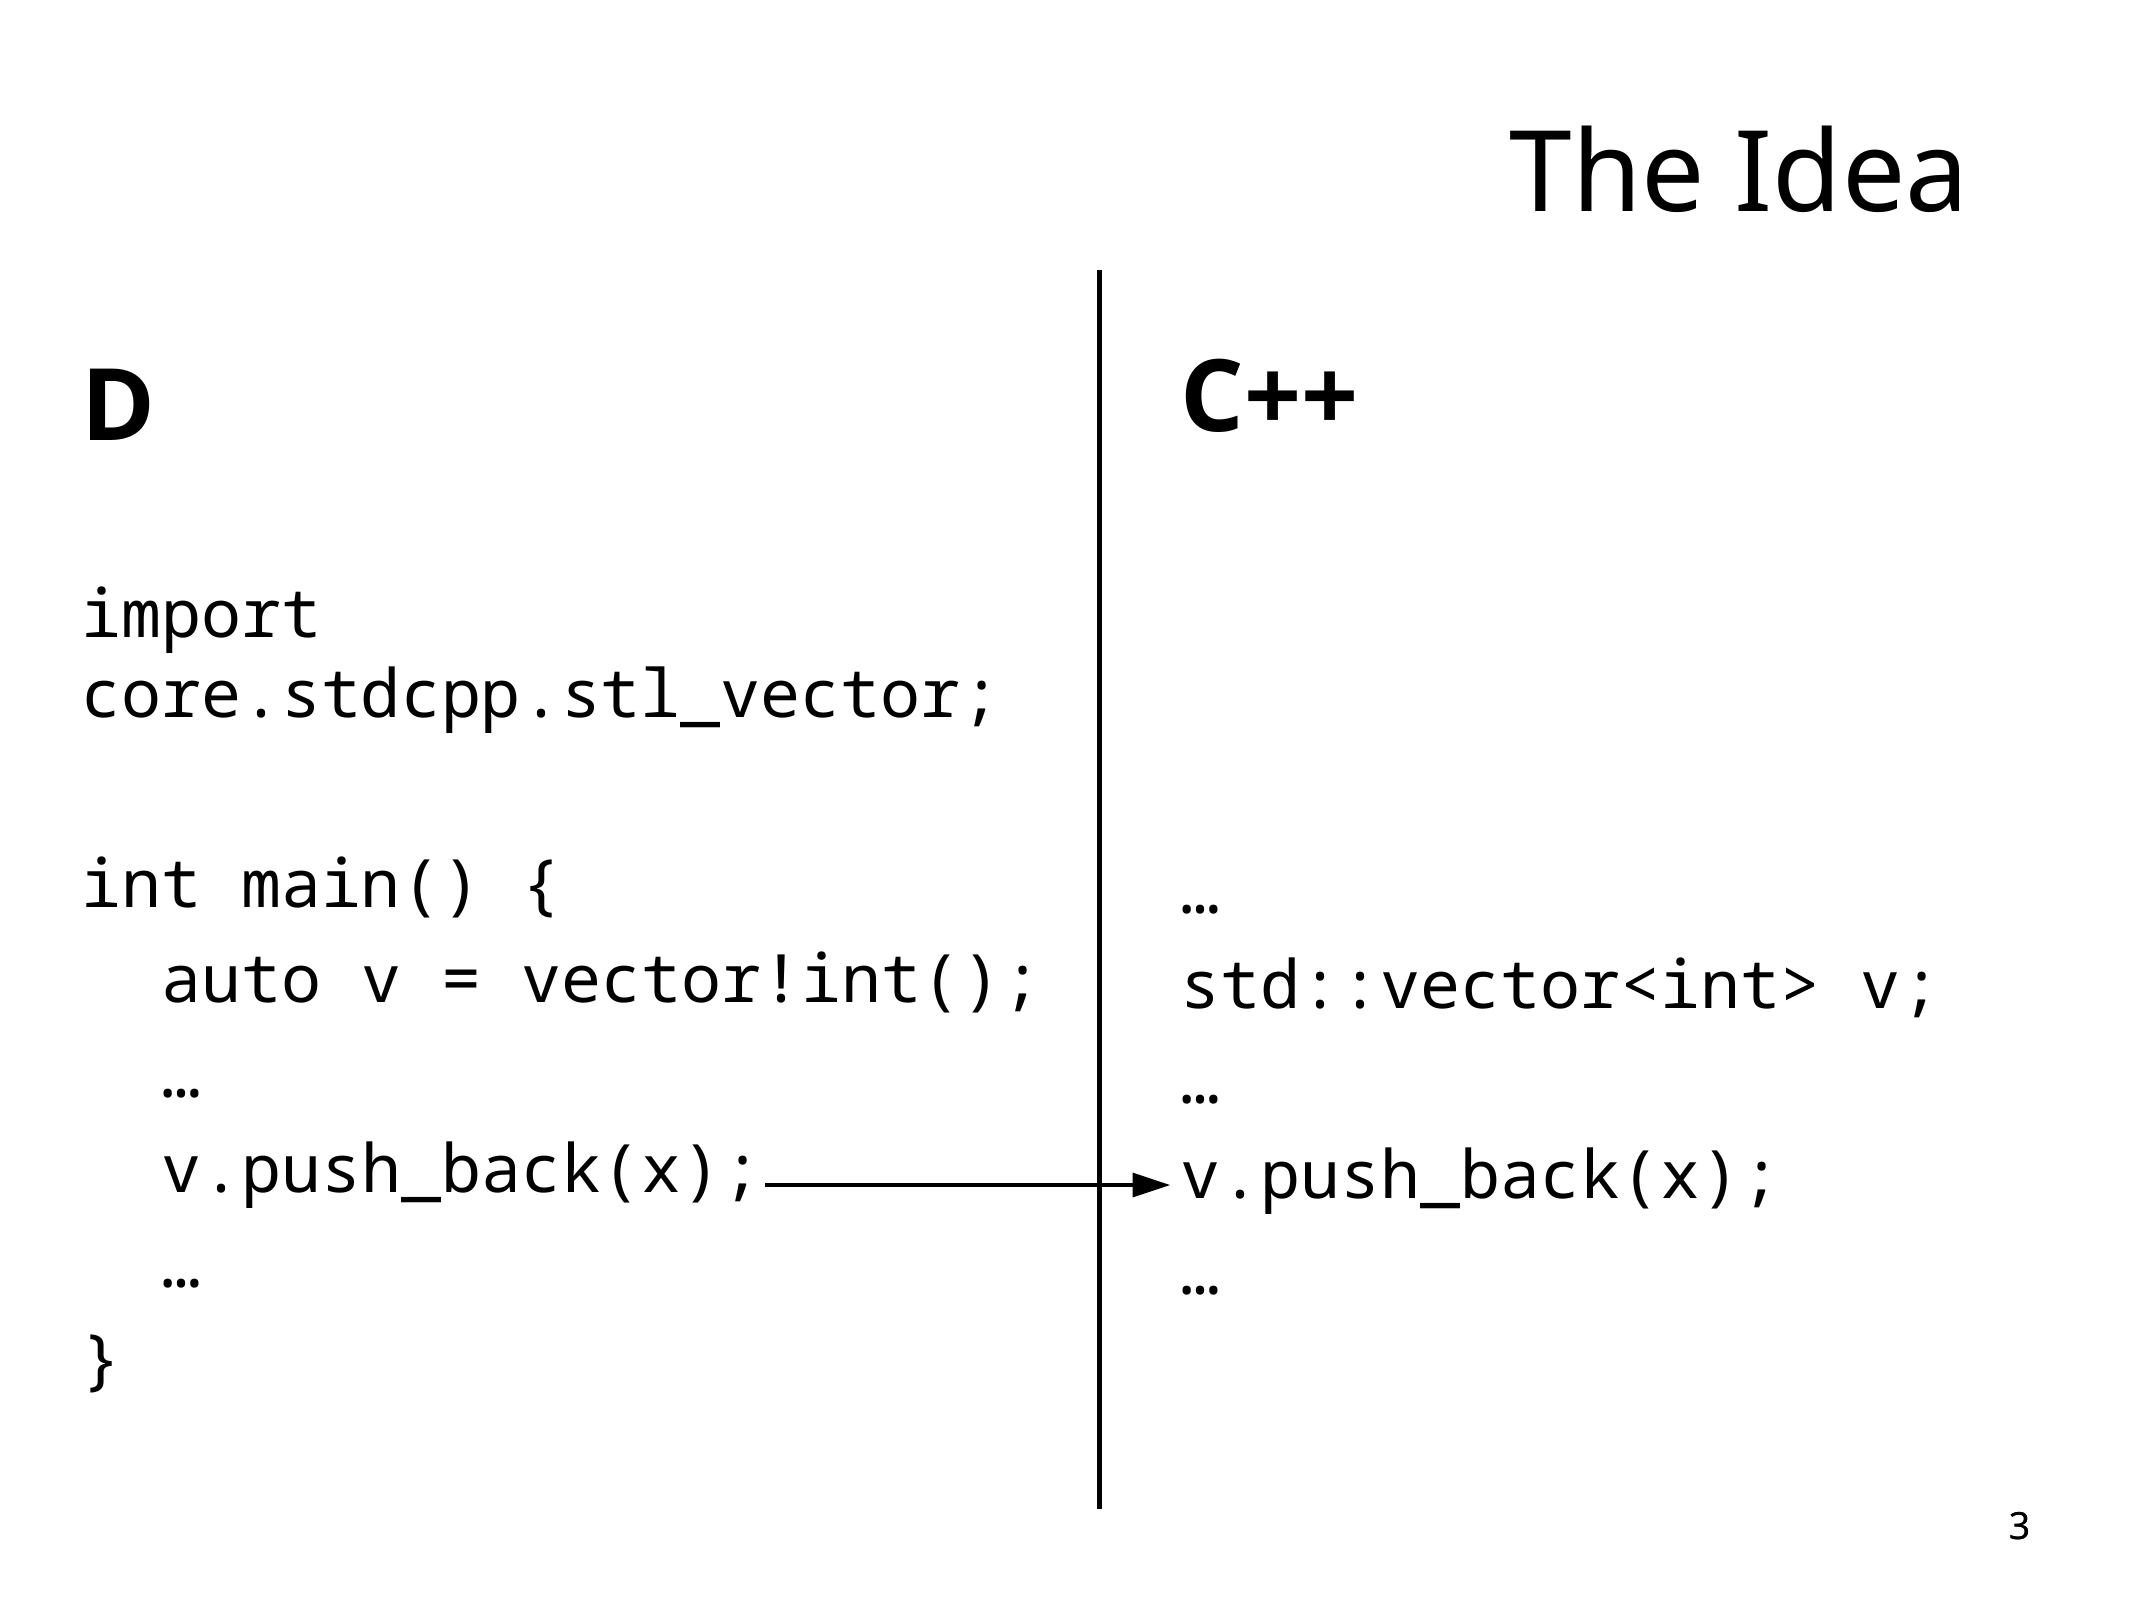

# The Idea
C++
…
std::vector<int> v;
…
v.push_back(x);
…
D
import core.stdcpp.stl_vector;
int main() {
 auto v = vector!int();
 …
 v.push_back(x);
 …
}
3